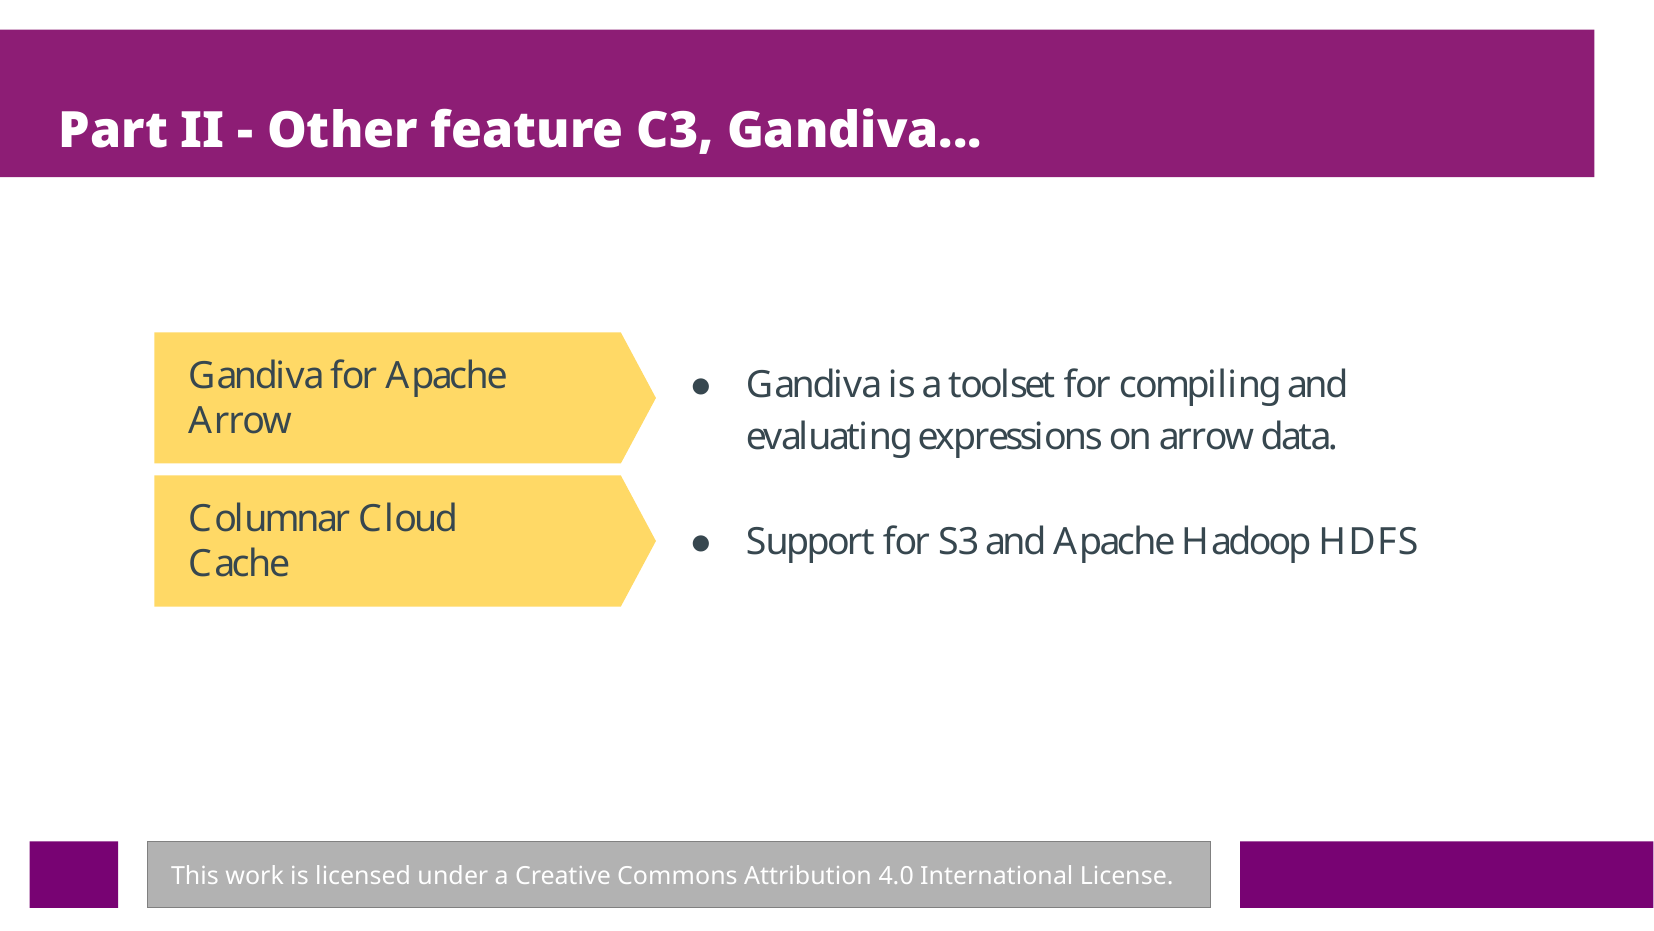

# Part II - Other feature C3, Gandiva...